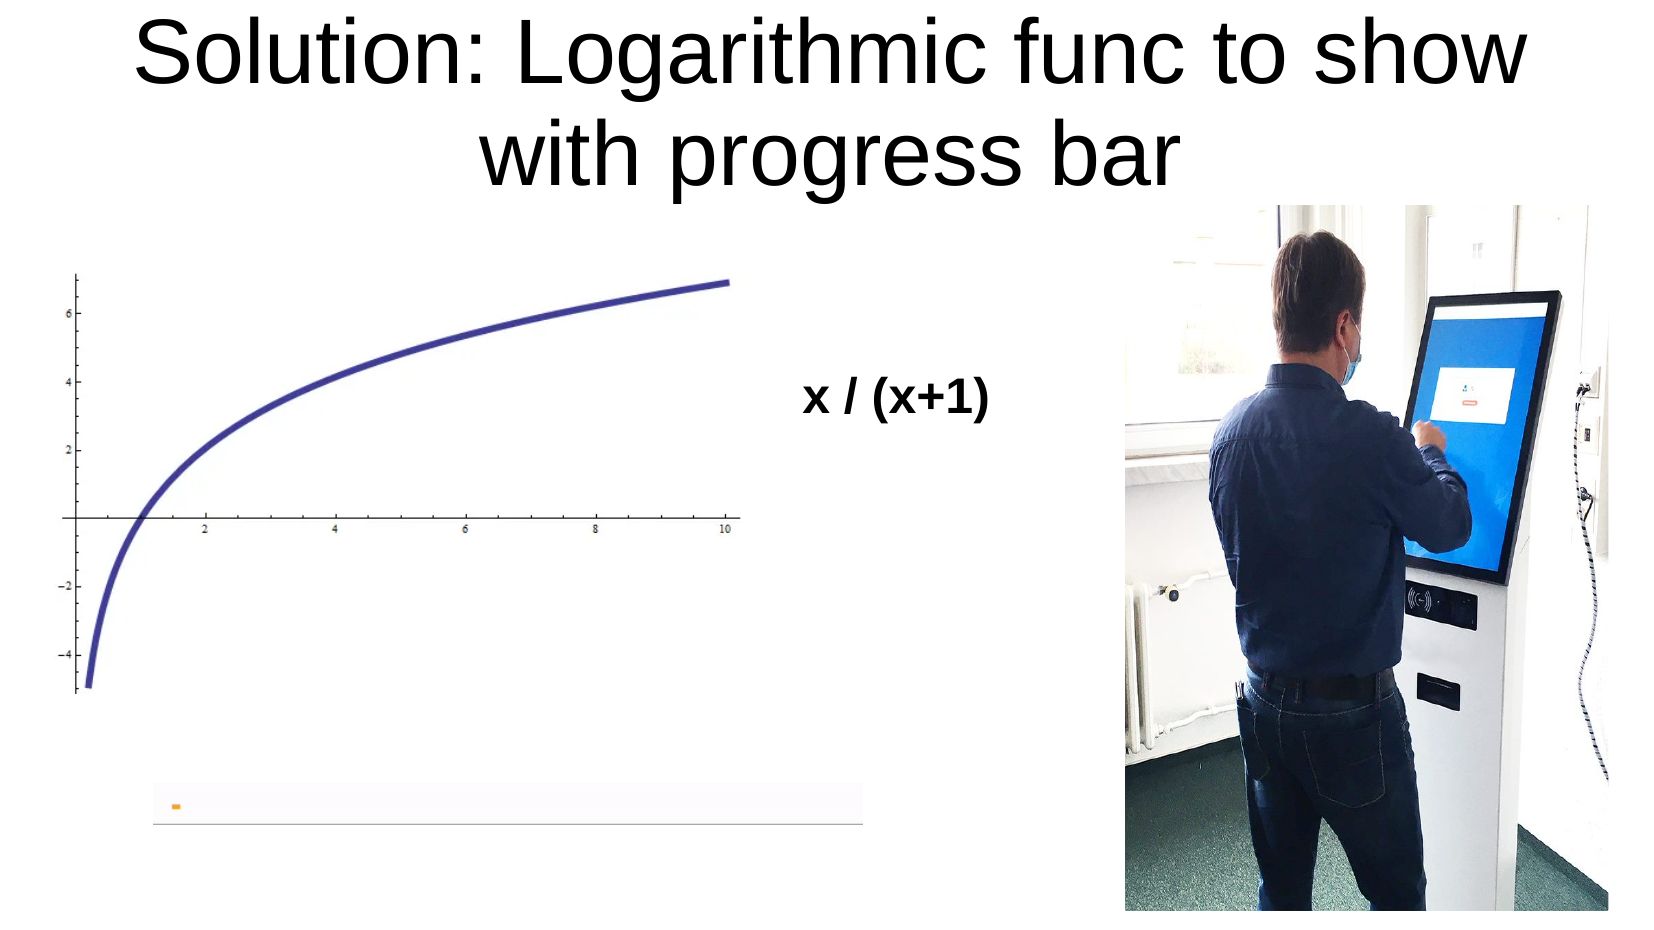

# Solution: Logarithmic func to show with progress bar
x / (x+1)